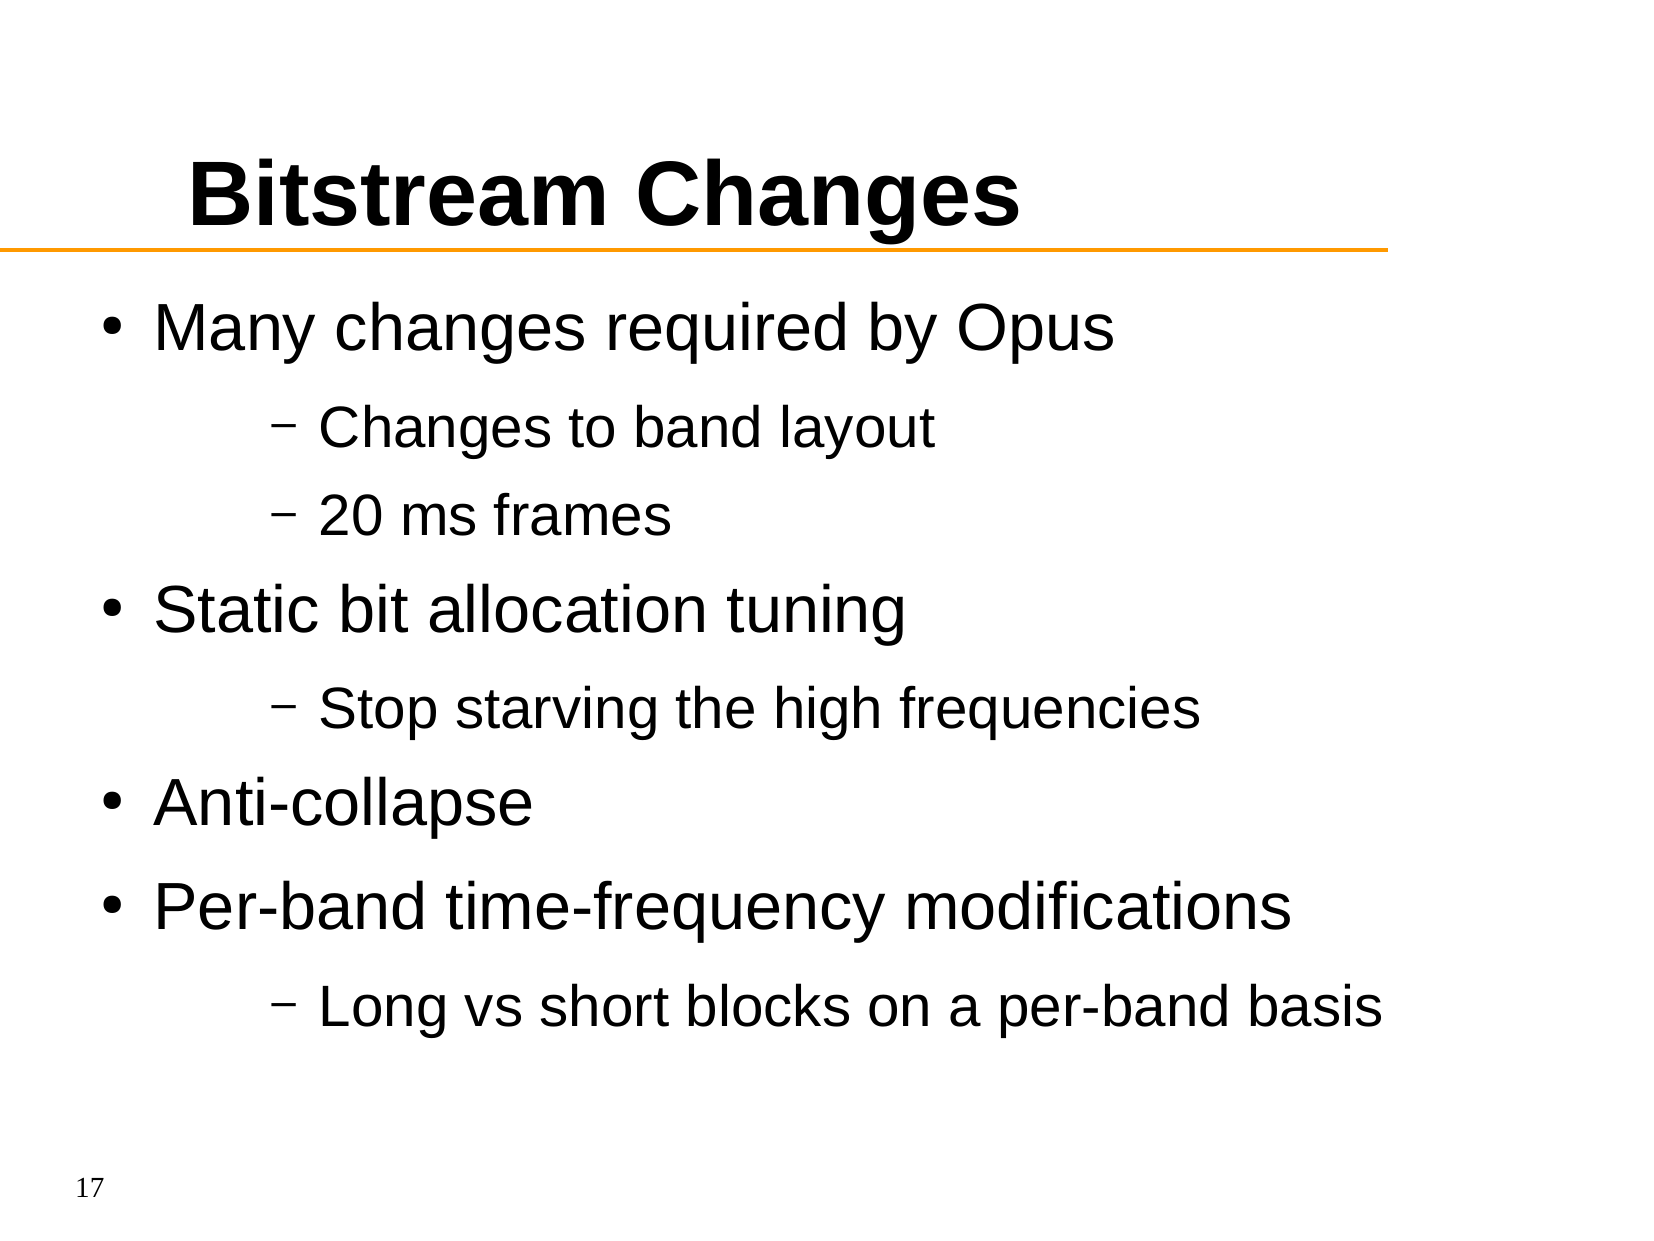

# Bitstream Changes
Many changes required by Opus
Changes to band layout
20 ms frames
Static bit allocation tuning
Stop starving the high frequencies
Anti-collapse
Per-band time-frequency modifications
Long vs short blocks on a per-band basis
17